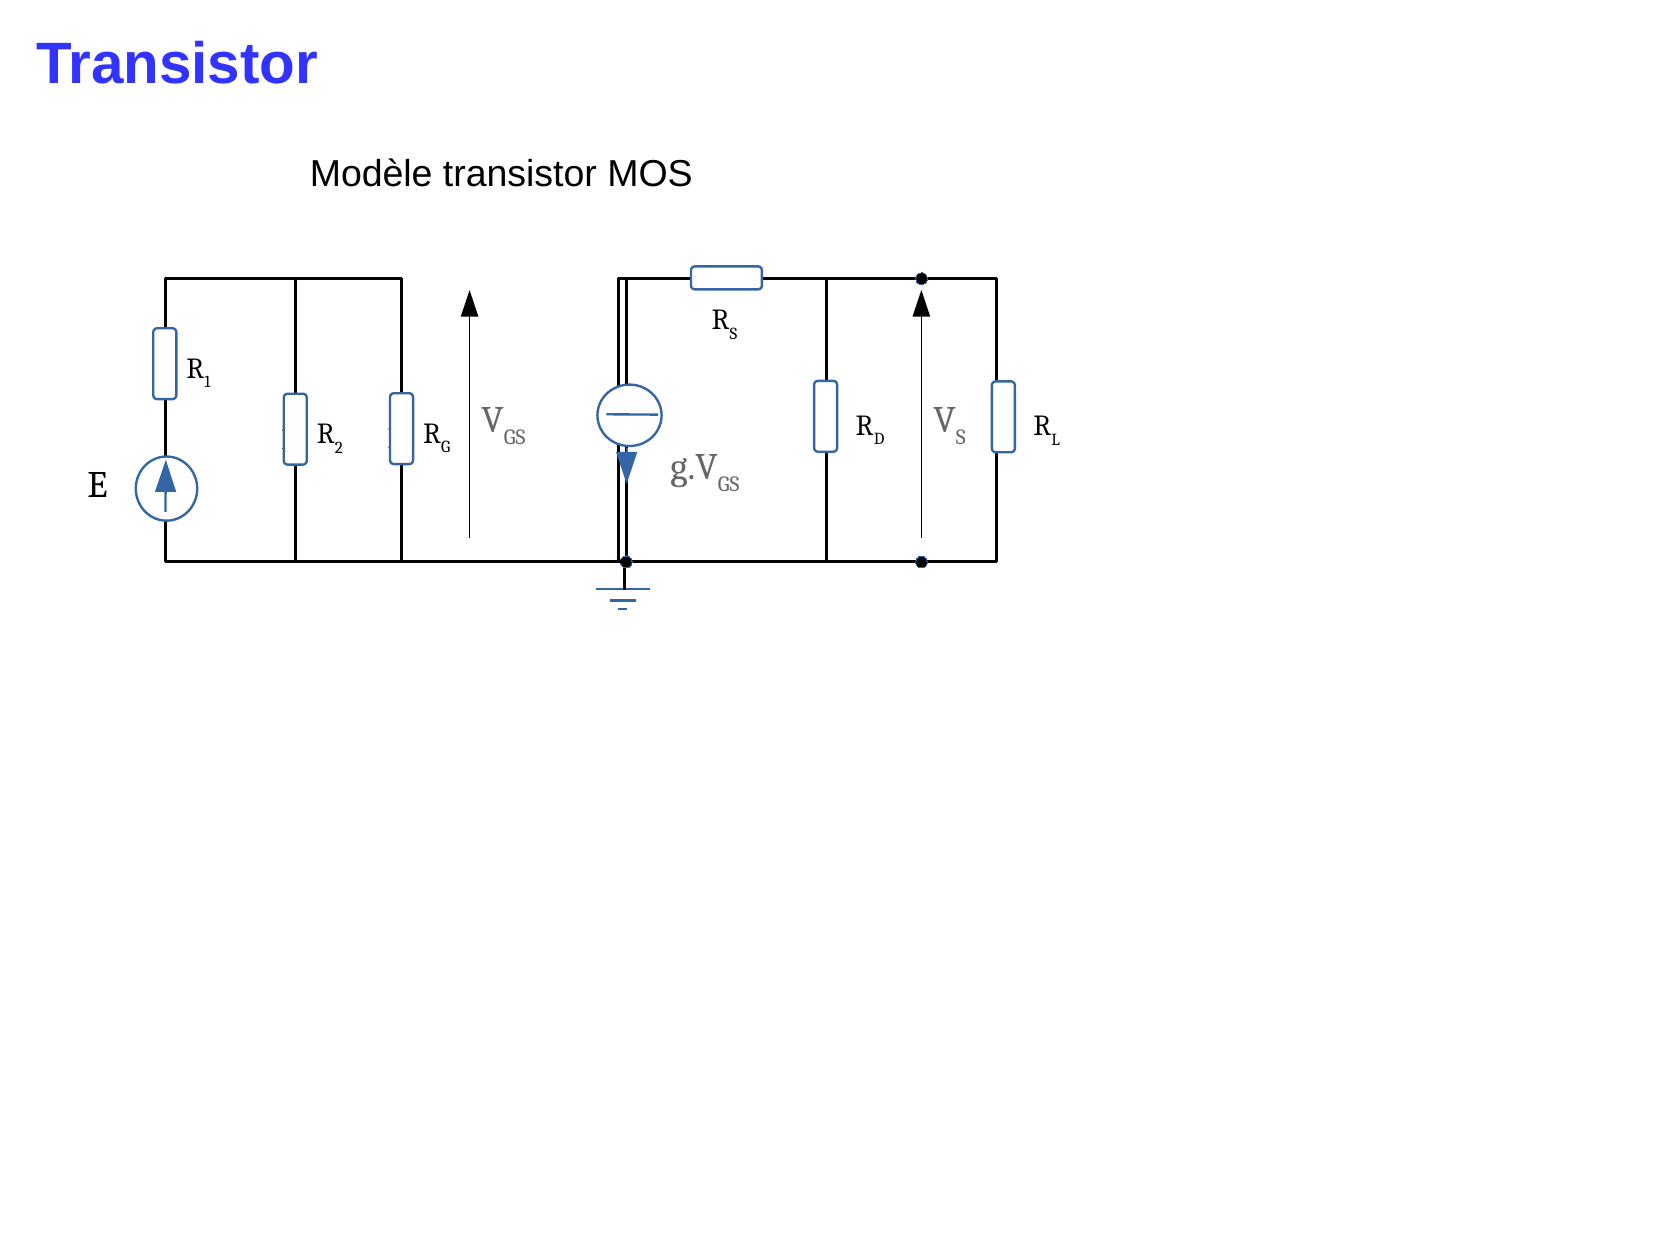

Transistor
Modèle transistor MOS
RS
R1
VS
VGS
RD
RL
RG
R2
R
R
g.VGS
E